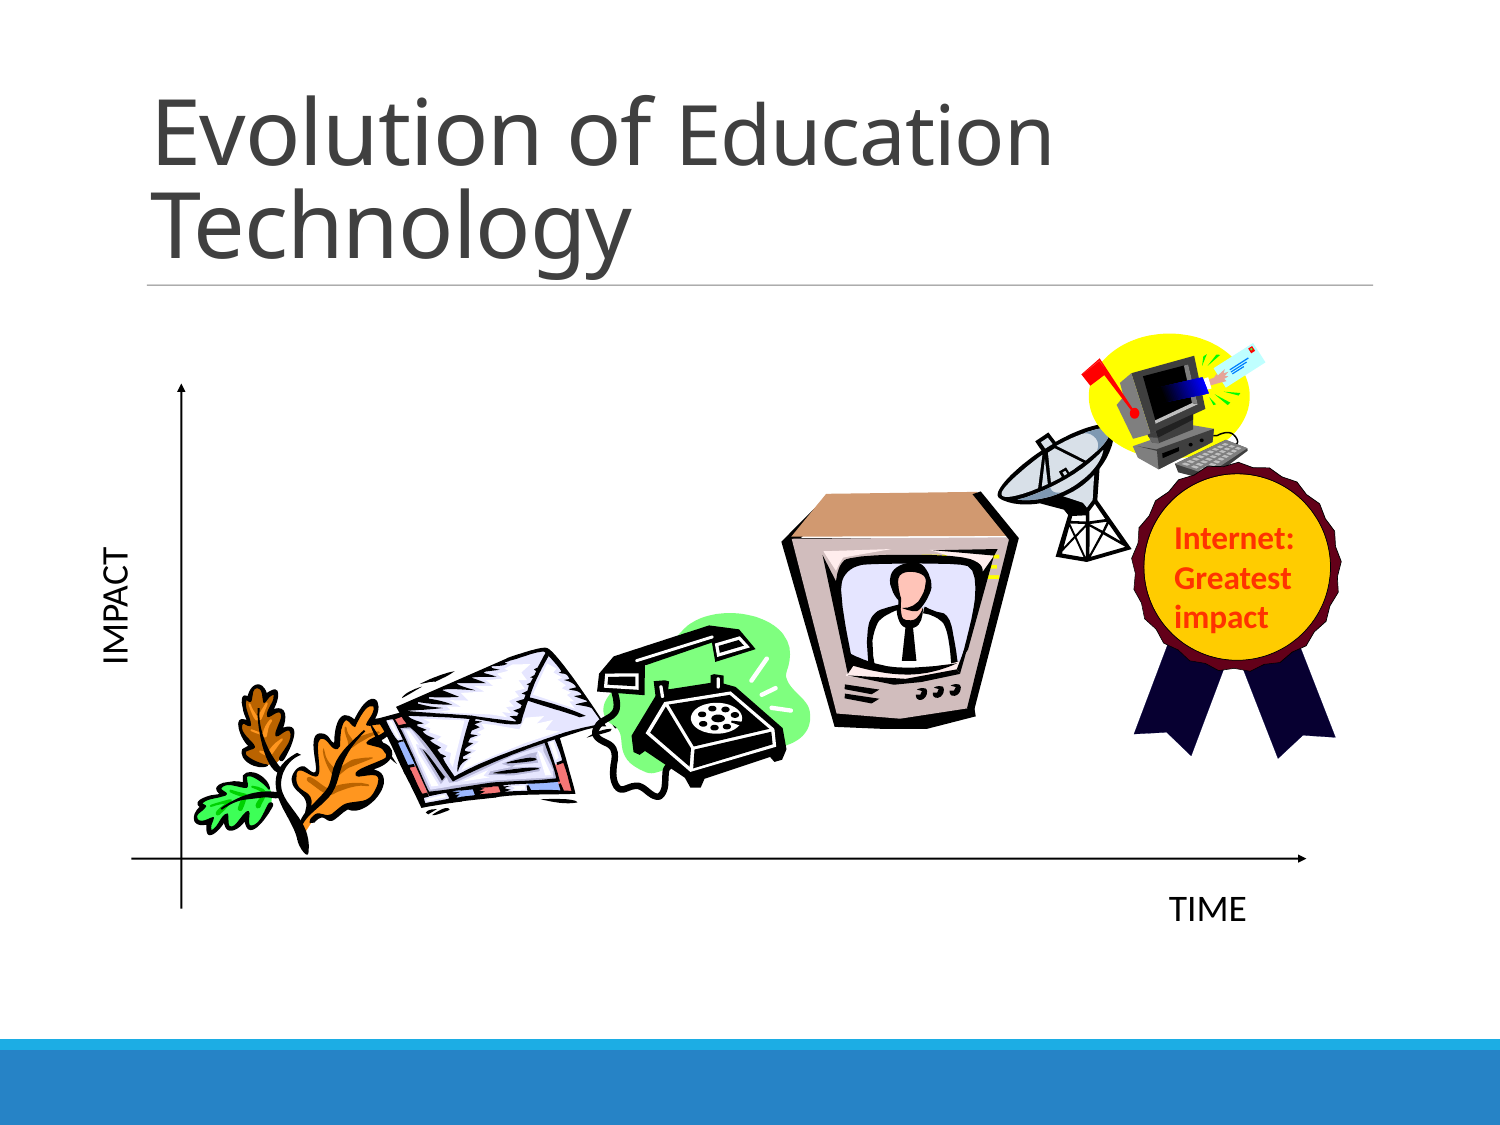

# Evolution of Education Technology
Internet:
Greatest
impact
TIME
IMPACT
TIME